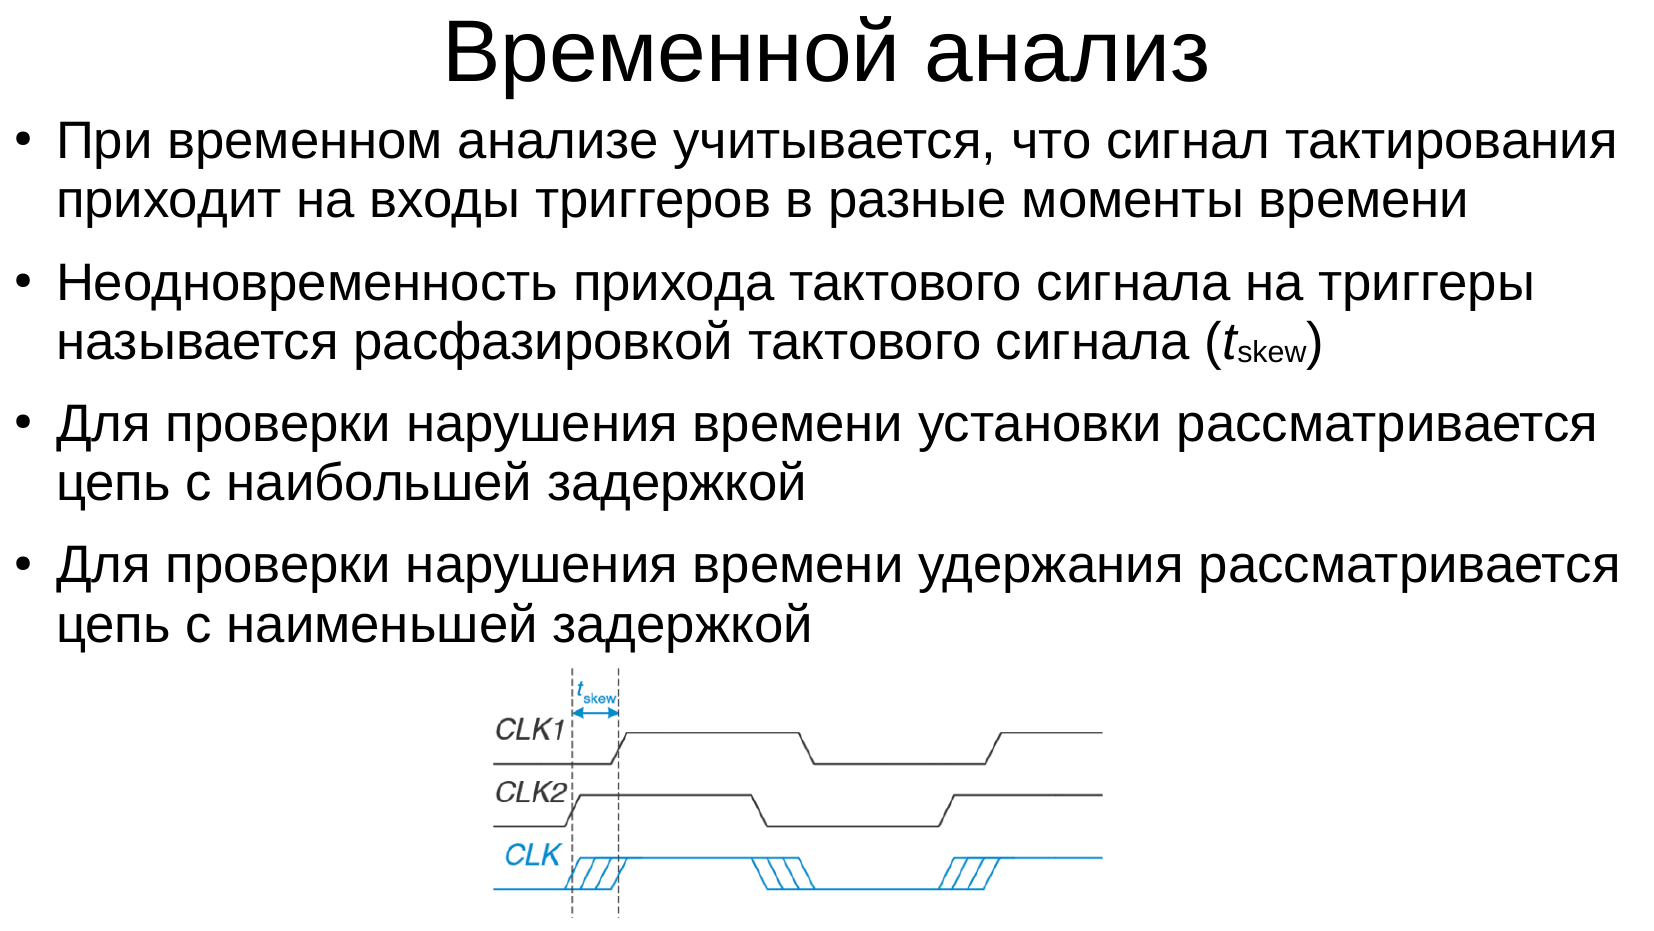

# Временной анализ
При временном анализе учитывается, что сигнал тактирования приходит на входы триггеров в разные моменты времени
Неодновременность прихода тактового сигнала на триггеры называется расфазировкой тактового сигнала (tskew)
Для проверки нарушения времени установки рассматривается цепь с наибольшей задержкой
Для проверки нарушения времени удержания рассматривается цепь с наименьшей задержкой